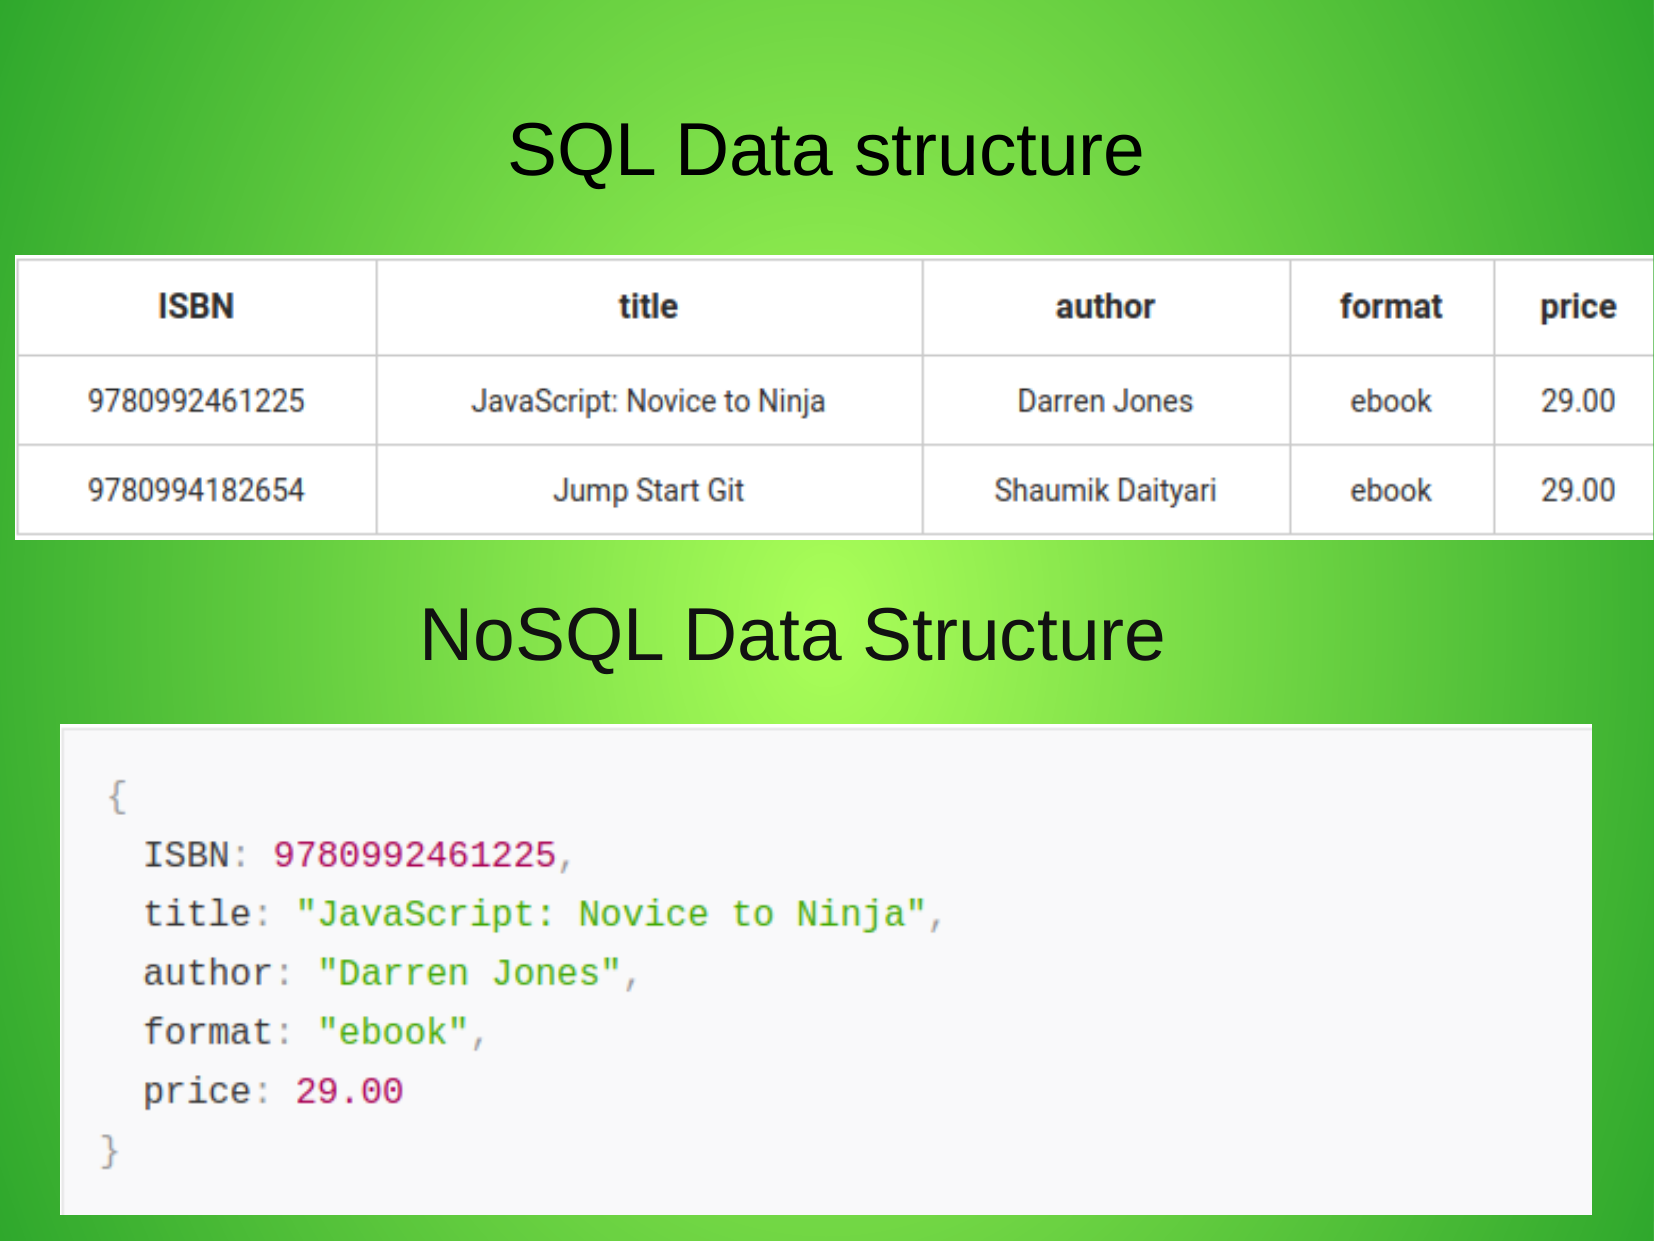

# SQL Data structure
NoSQL Data Structure